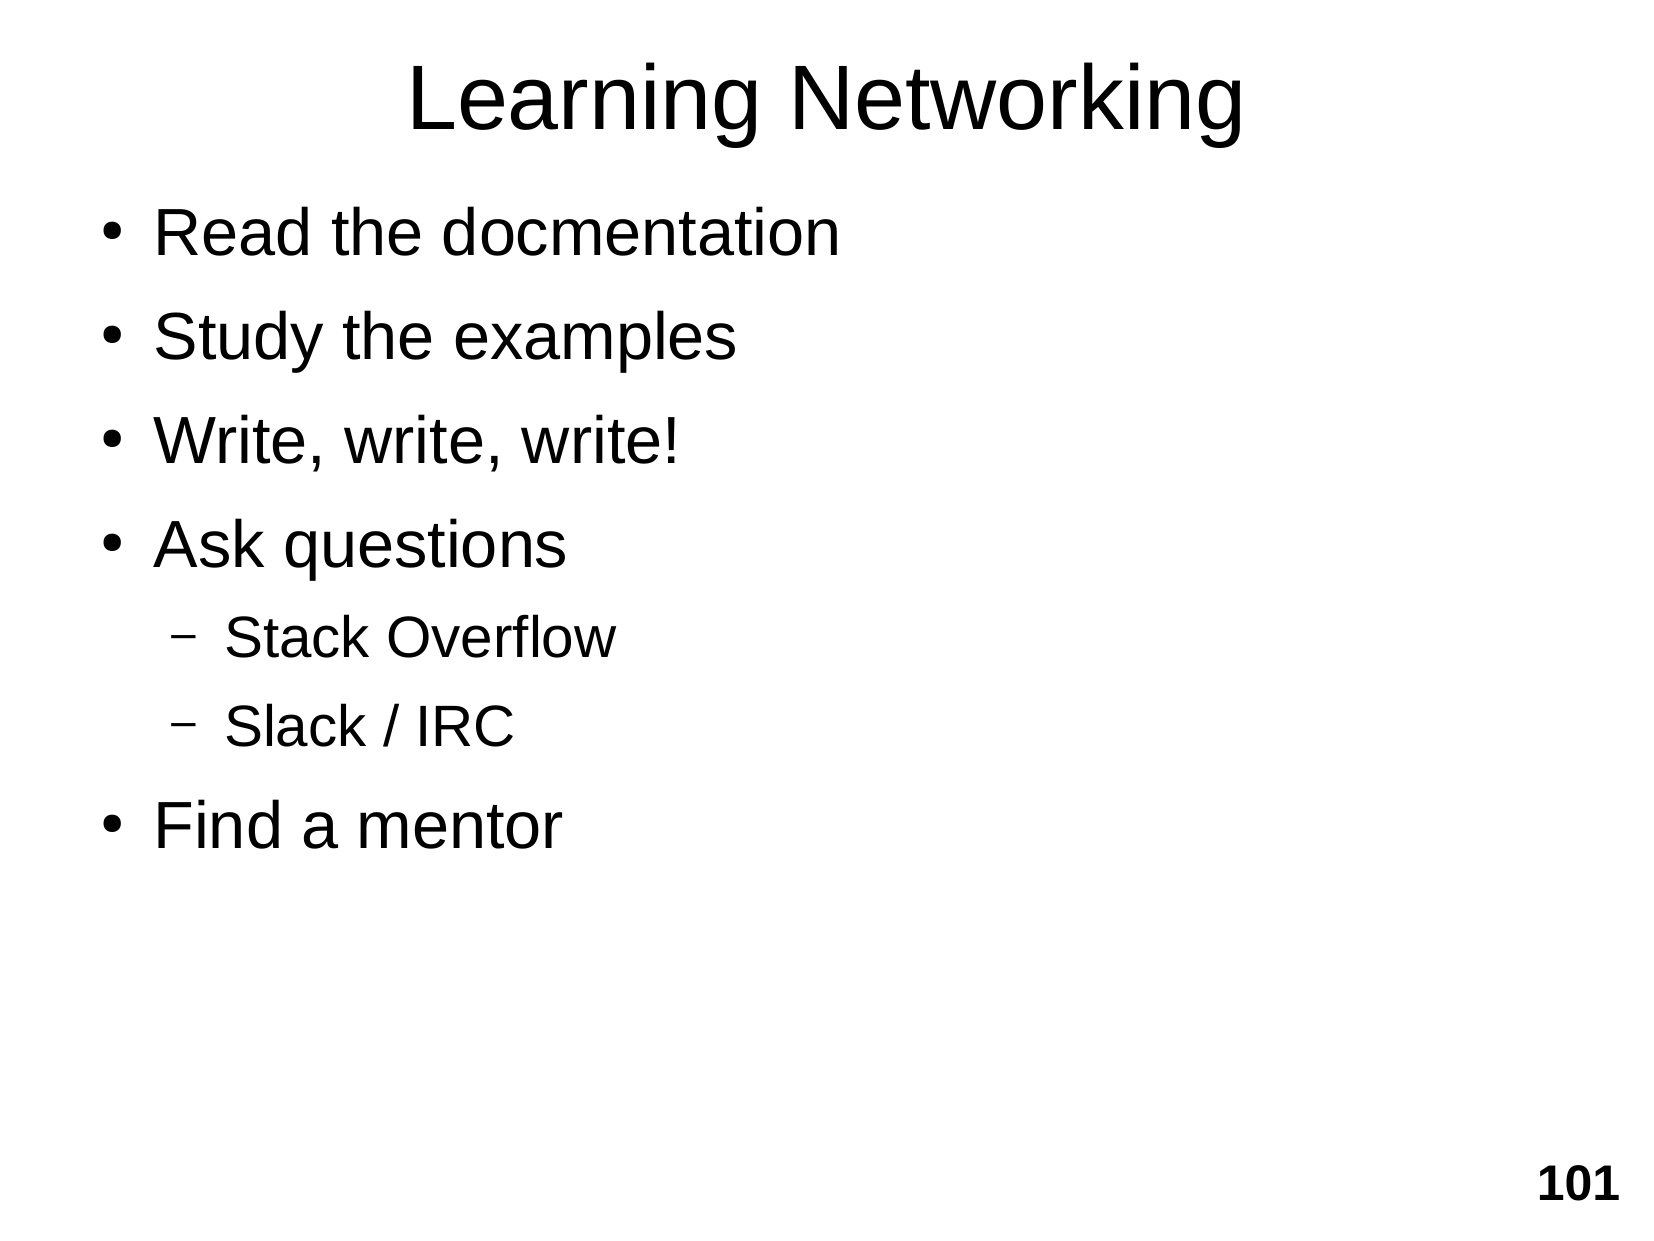

# Learning Networking
Read the docmentation
Study the examples
Write, write, write!
Ask questions
Stack Overflow
Slack / IRC
Find a mentor
101